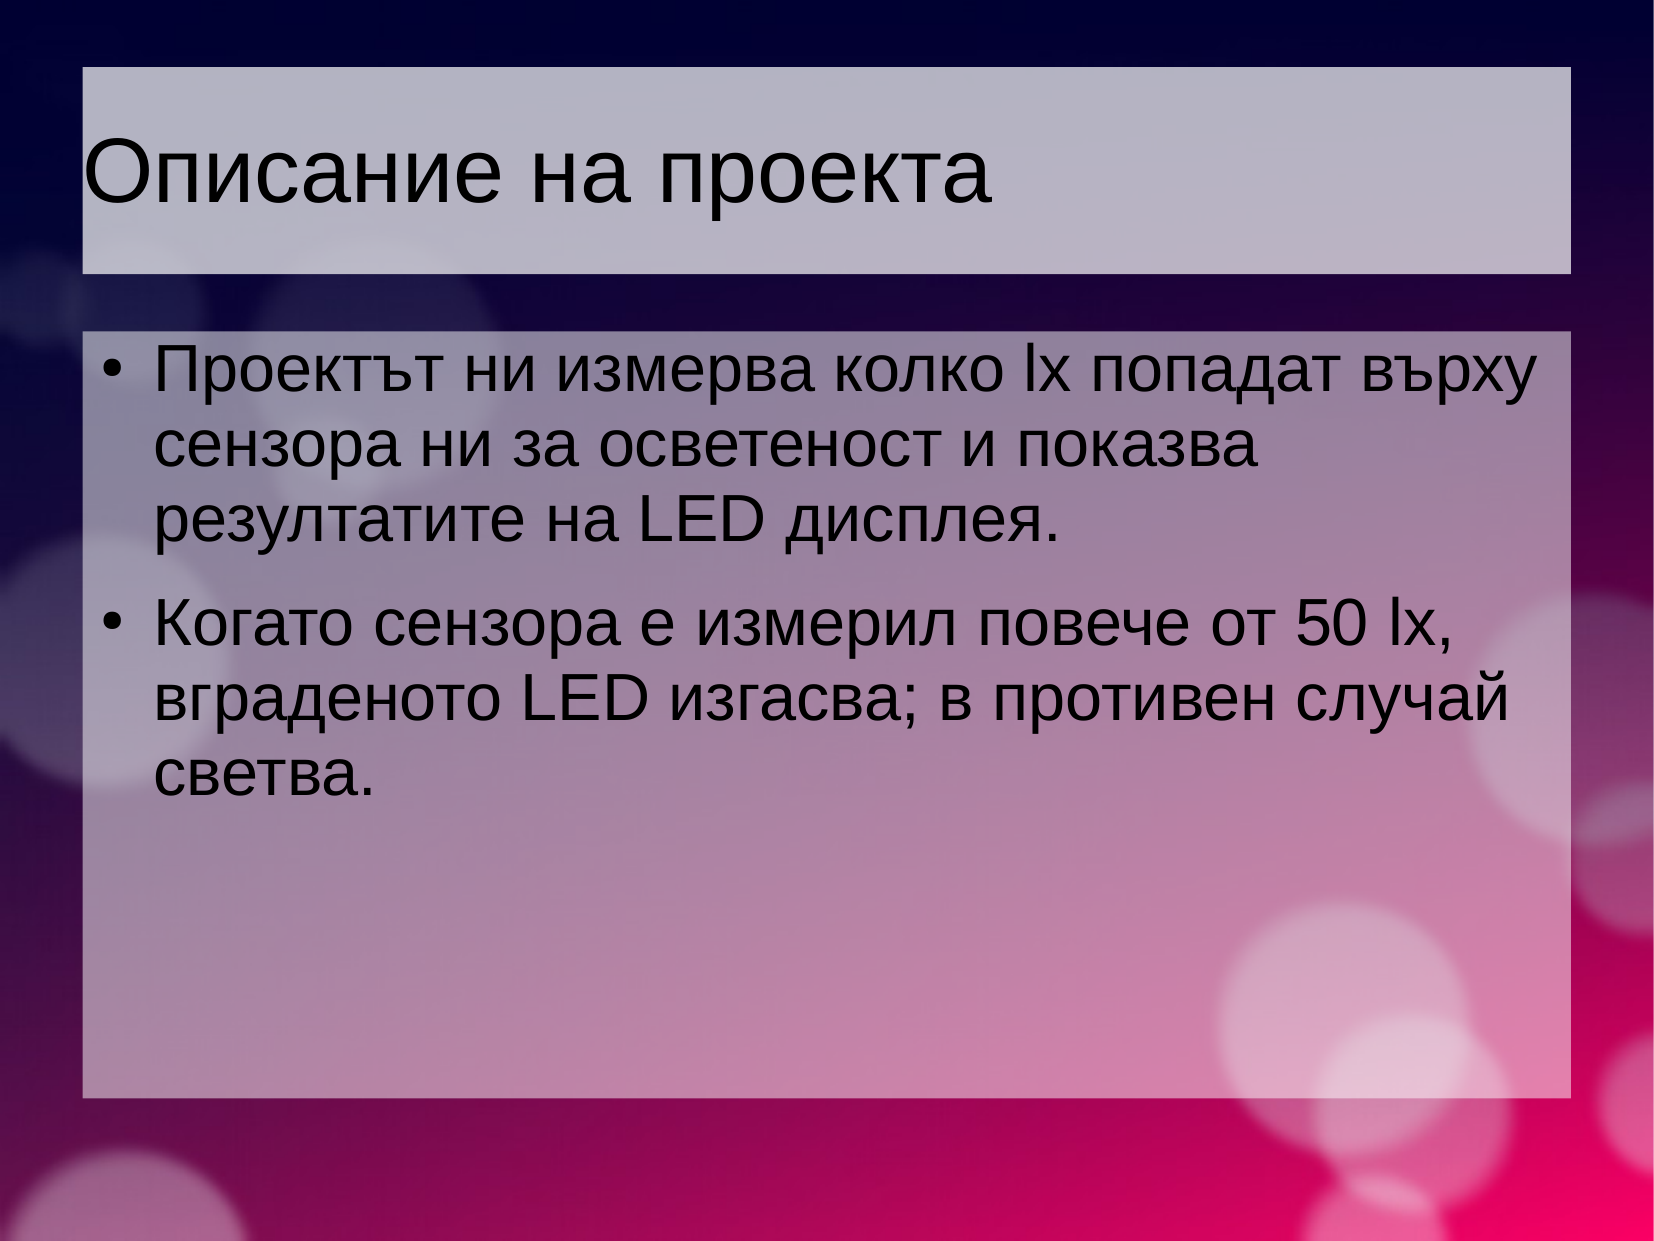

# Описание на проекта
Проектът ни измерва колко lx попадат върху сензора ни за осветеност и показва резултатите на LED дисплея.
Когато сензора е измерил повече от 50 lx, вграденото LED изгасва; в противен случай светва.